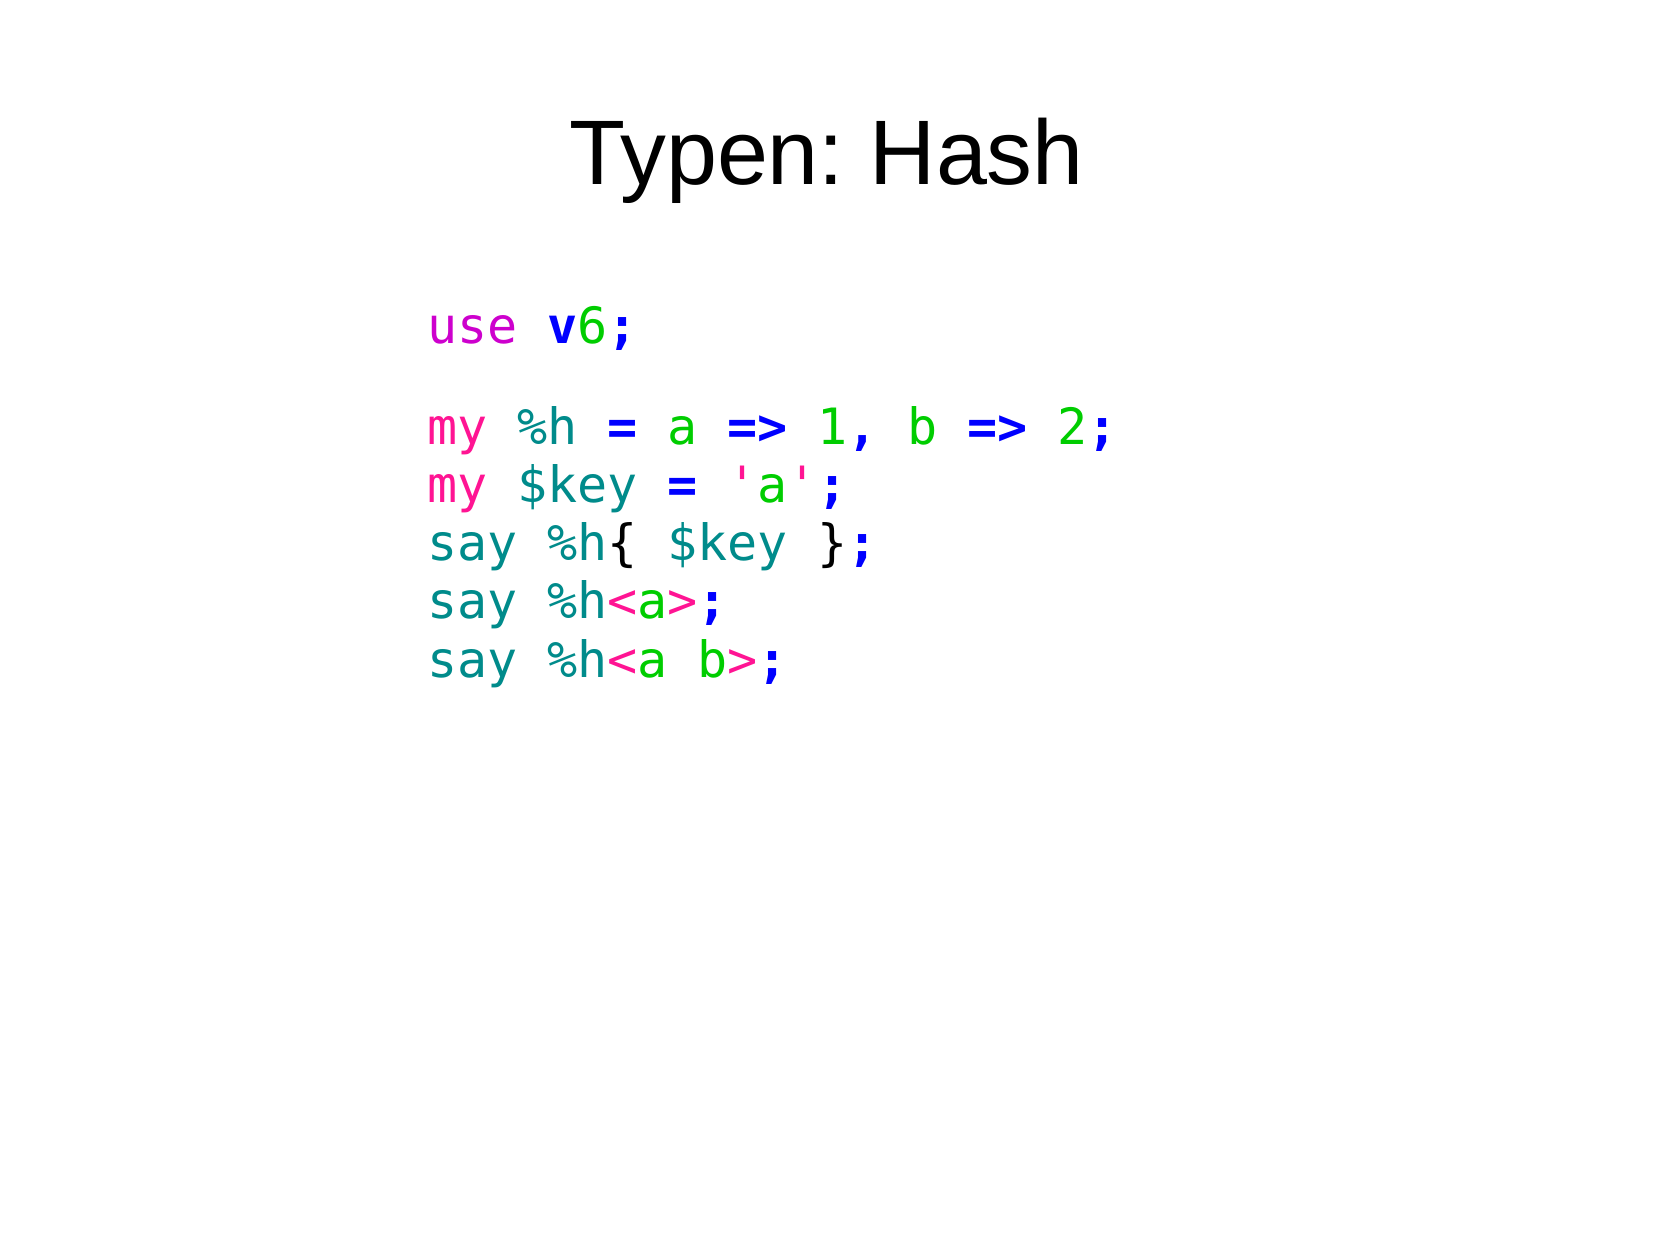

# Typen: Hash
use v6;
my %h = a => 1, b => 2;
my $key = 'a';
say %h{ $key };
say %h<a>;
say %h<a b>;